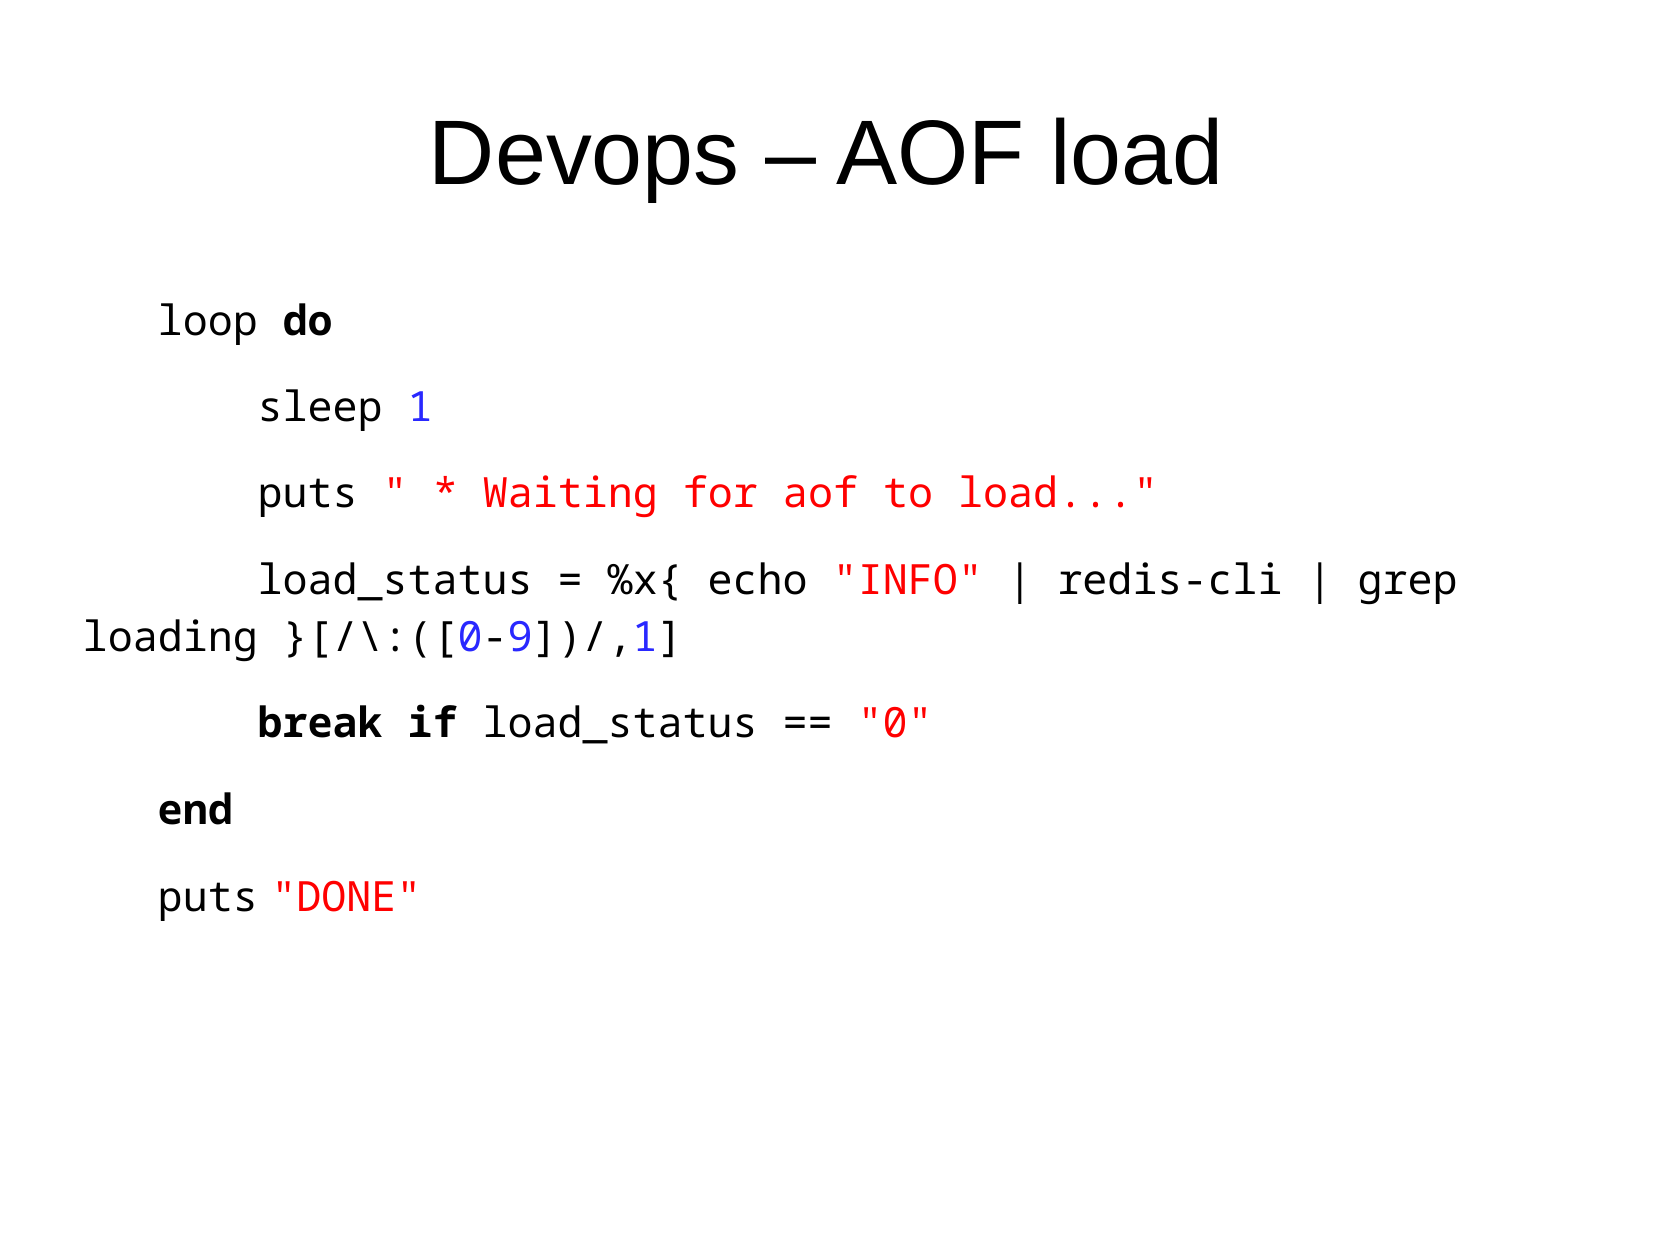

# Devops – AOF load
 	loop do
 	 sleep 1
 	 puts " * Waiting for aof to load..."
 	 load_status = %x{ echo "INFO" | redis-cli | grep loading }[/\:([0-9])/,1]
 	 break if load_status == "0"
 	end
 	puts "DONE"